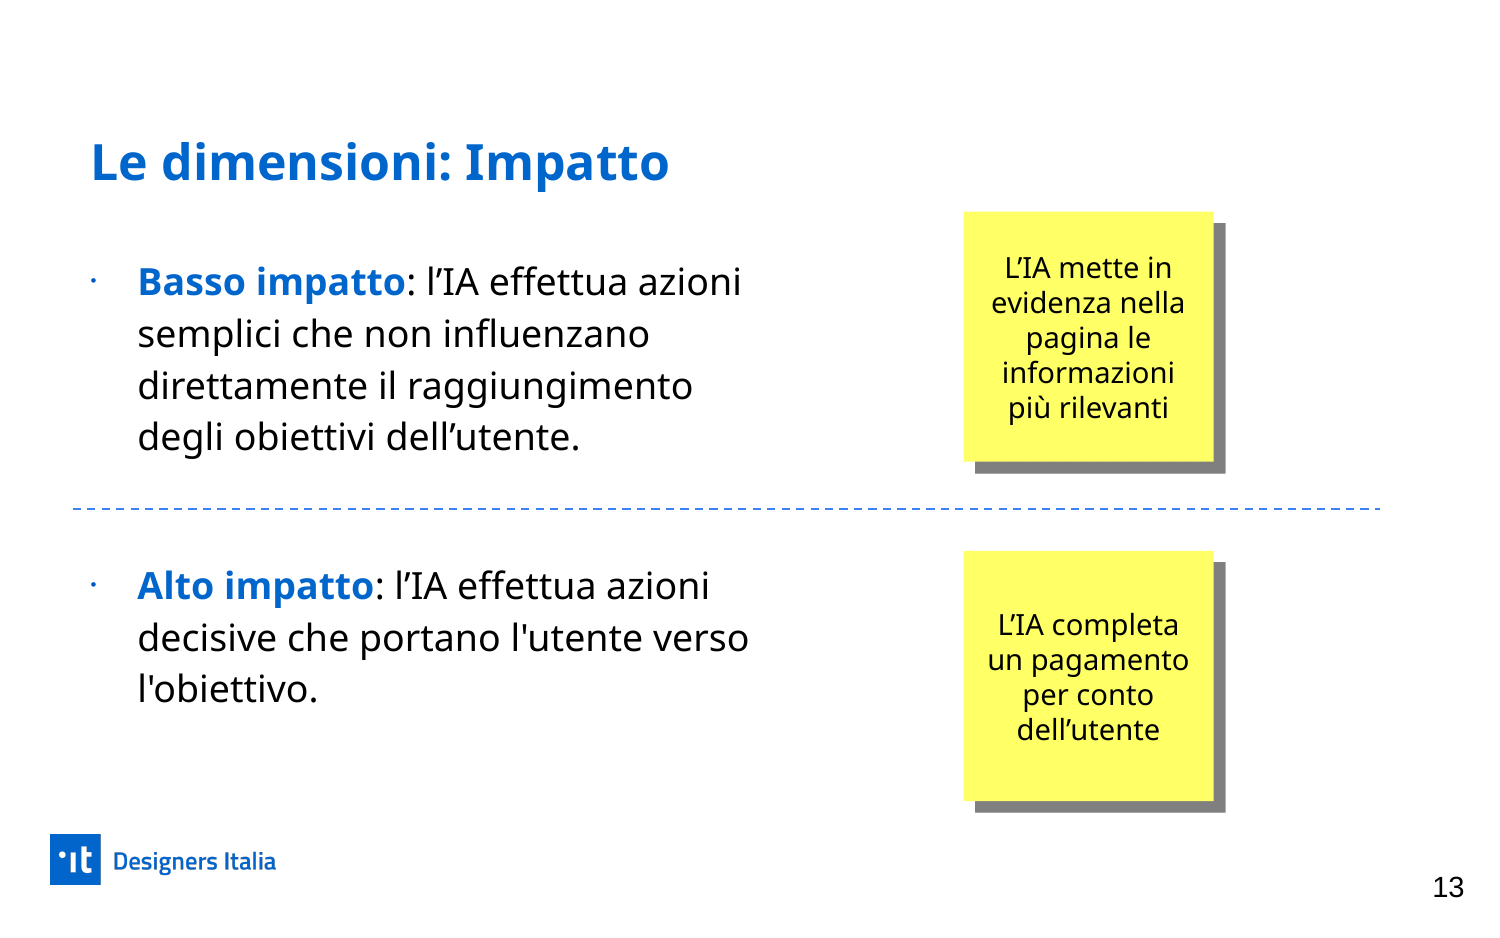

Le dimensioni: Impatto
L’IA mette in evidenza nella pagina le informazioni più rilevanti
Basso impatto: l’IA effettua azioni semplici che non influenzano direttamente il raggiungimento degli obiettivi dell’utente.
Alto impatto: l’IA effettua azioni decisive che portano l'utente verso l'obiettivo.
L’IA completa un pagamento per conto dell’utente